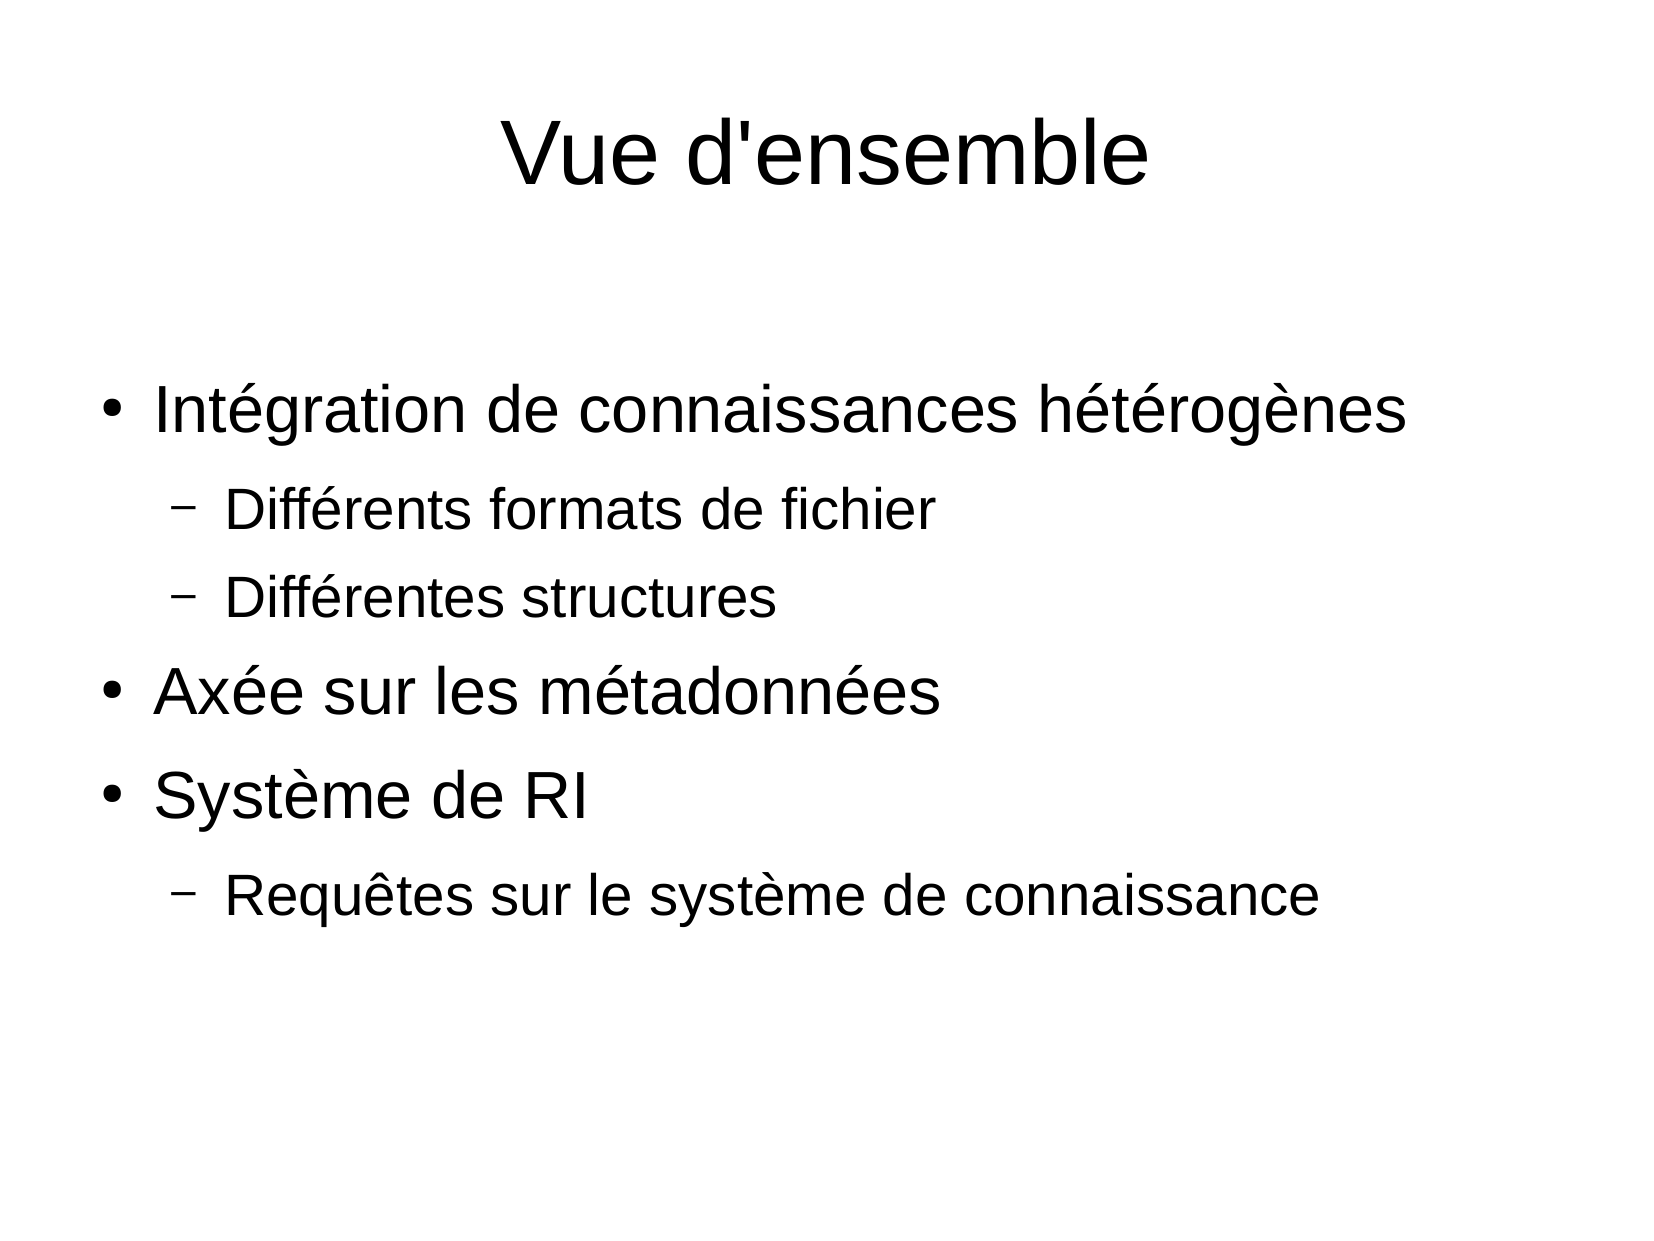

# Vue d'ensemble
Intégration de connaissances hétérogènes
Différents formats de fichier
Différentes structures
Axée sur les métadonnées
Système de RI
Requêtes sur le système de connaissance